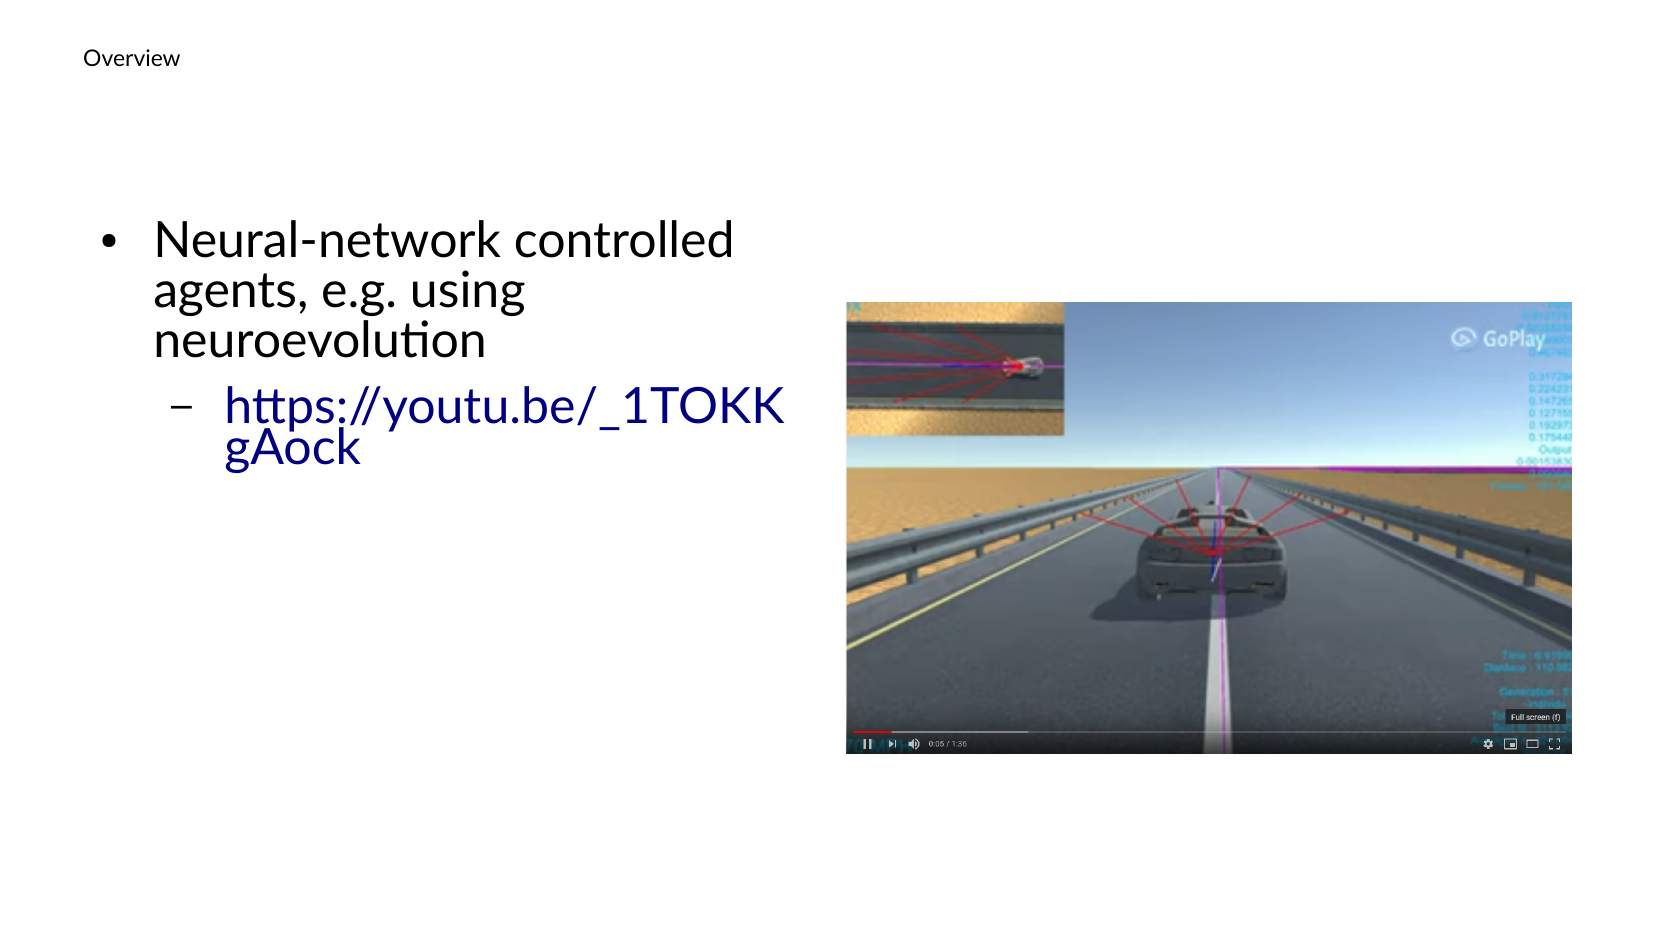

# Overview
Neural-network controlled agents, e.g. using neuroevolution
https://youtu.be/_1TOKKgAock